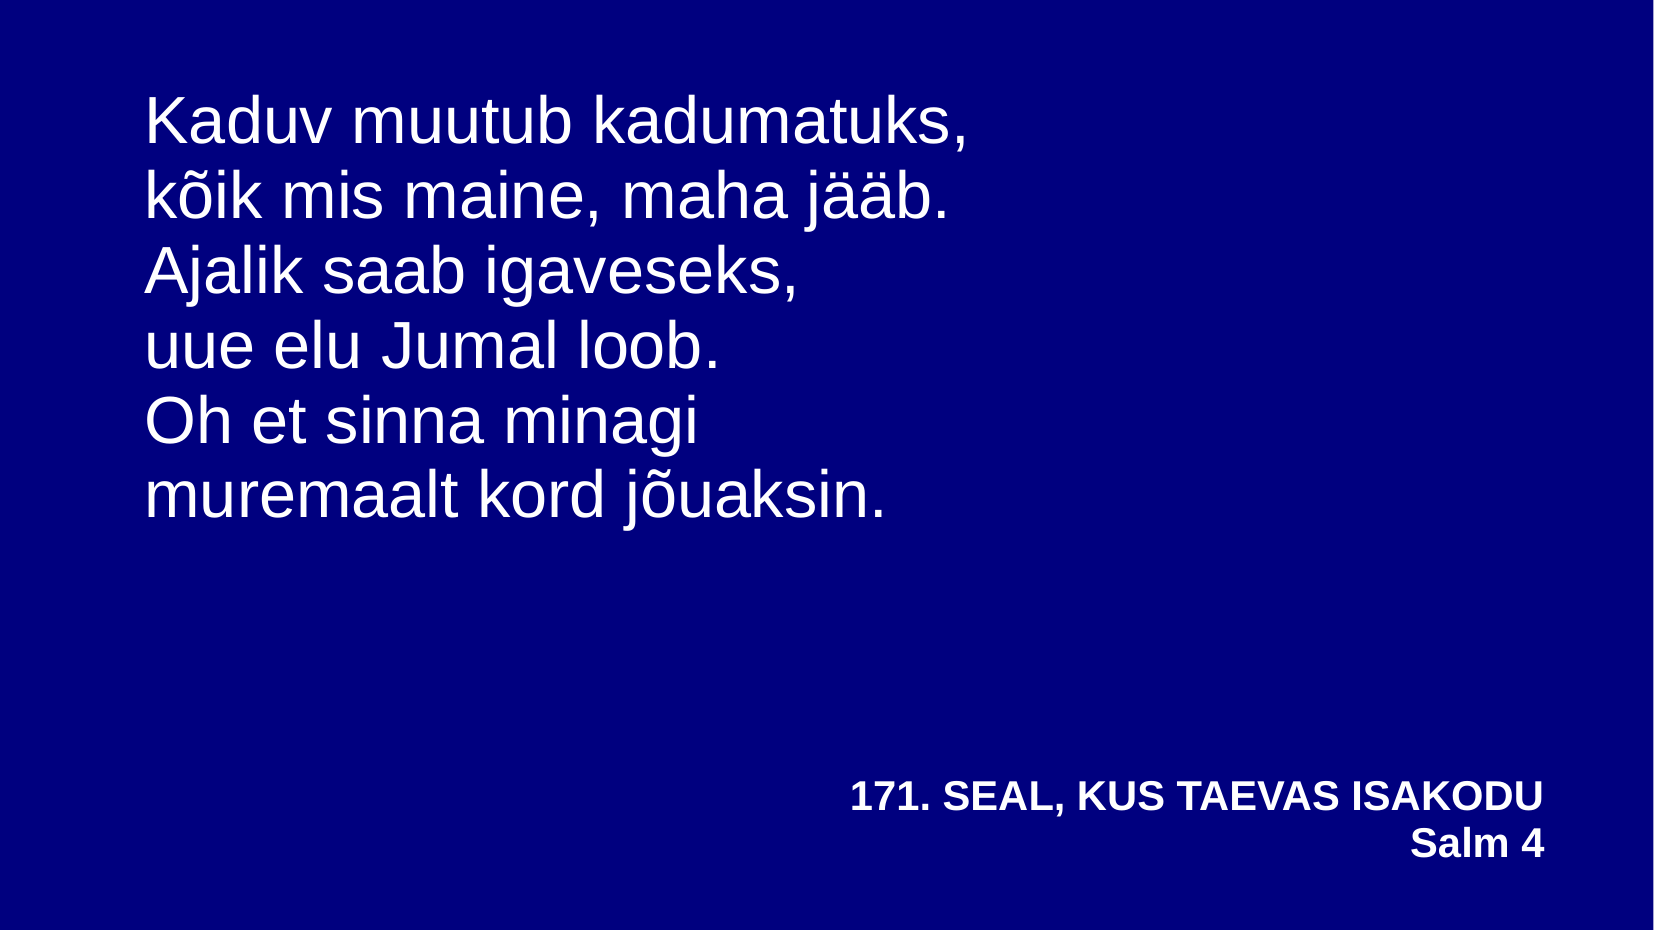

Kaduv muutub kadumatuks,
kõik mis maine, maha jääb.
Ajalik saab igaveseks,
uue elu Jumal loob.
Oh et sinna minagi
muremaalt kord jõuaksin.
171. SEAL, KUS TAEVAS ISAKODU
Salm 4